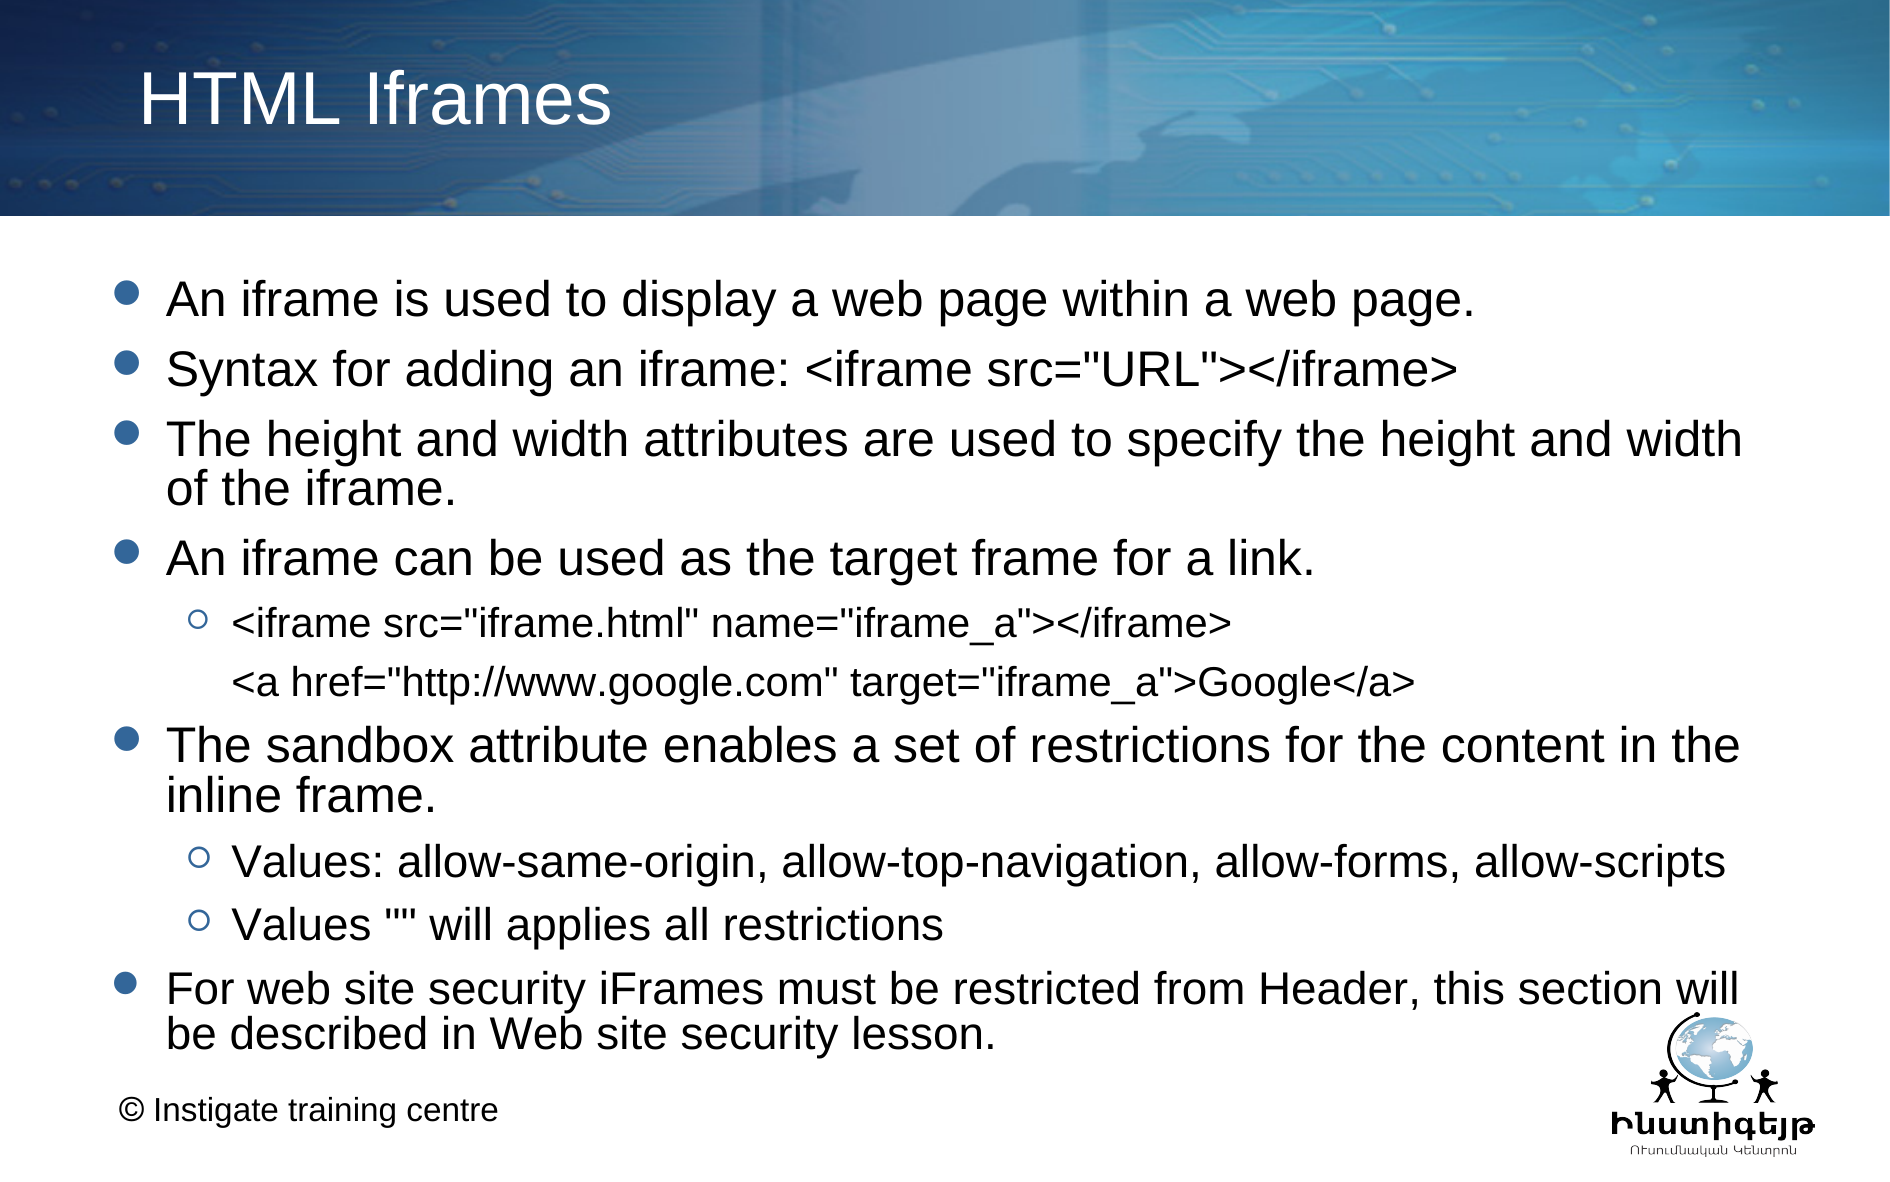

HTML Iframes
# An iframe is used to display a web page within a web page.
Syntax for adding an iframe: <iframe src="URL"></iframe>
The height and width attributes are used to specify the height and width of the iframe.
An iframe can be used as the target frame for a link.
<iframe src="iframe.html" name="iframe_a"></iframe>
<a href="http://www.google.com" target="iframe_a">Google</a>
The sandbox attribute enables a set of restrictions for the content in the inline frame.
Values: allow-same-origin, allow-top-navigation, allow-forms, allow-scripts
Values "" will applies all restrictions
For web site security iFrames must be restricted from Header, this section will be described in Web site security lesson.